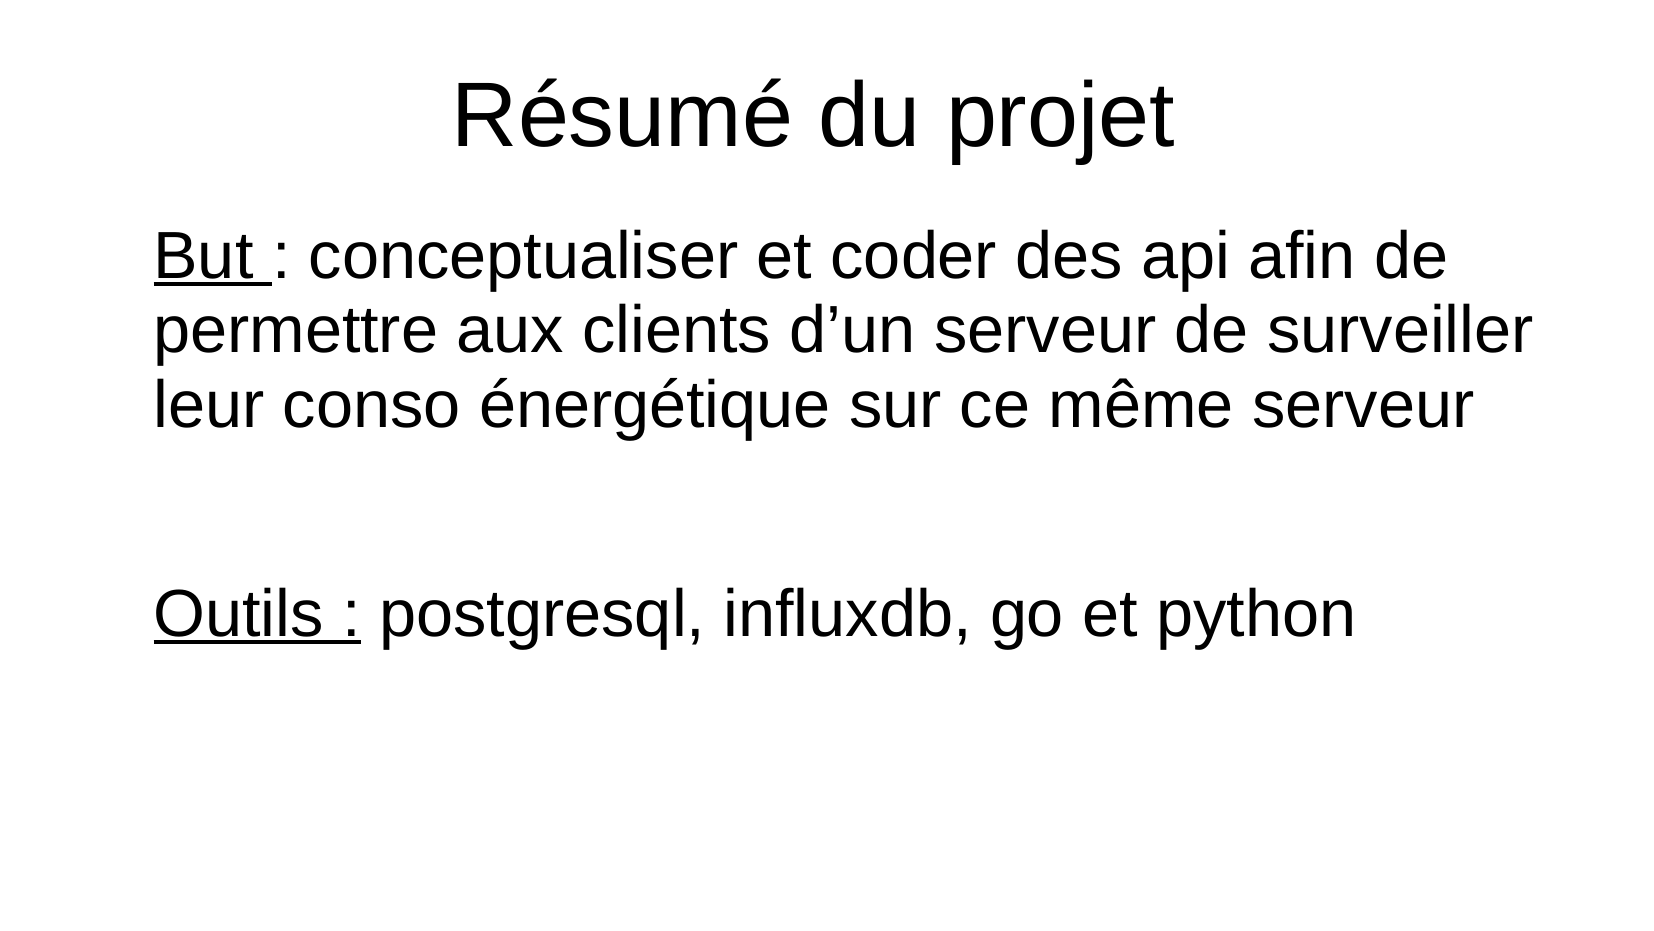

# Résumé du projet
But : conceptualiser et coder des api afin de permettre aux clients d’un serveur de surveiller leur conso énergétique sur ce même serveur
Outils : postgresql, influxdb, go et python